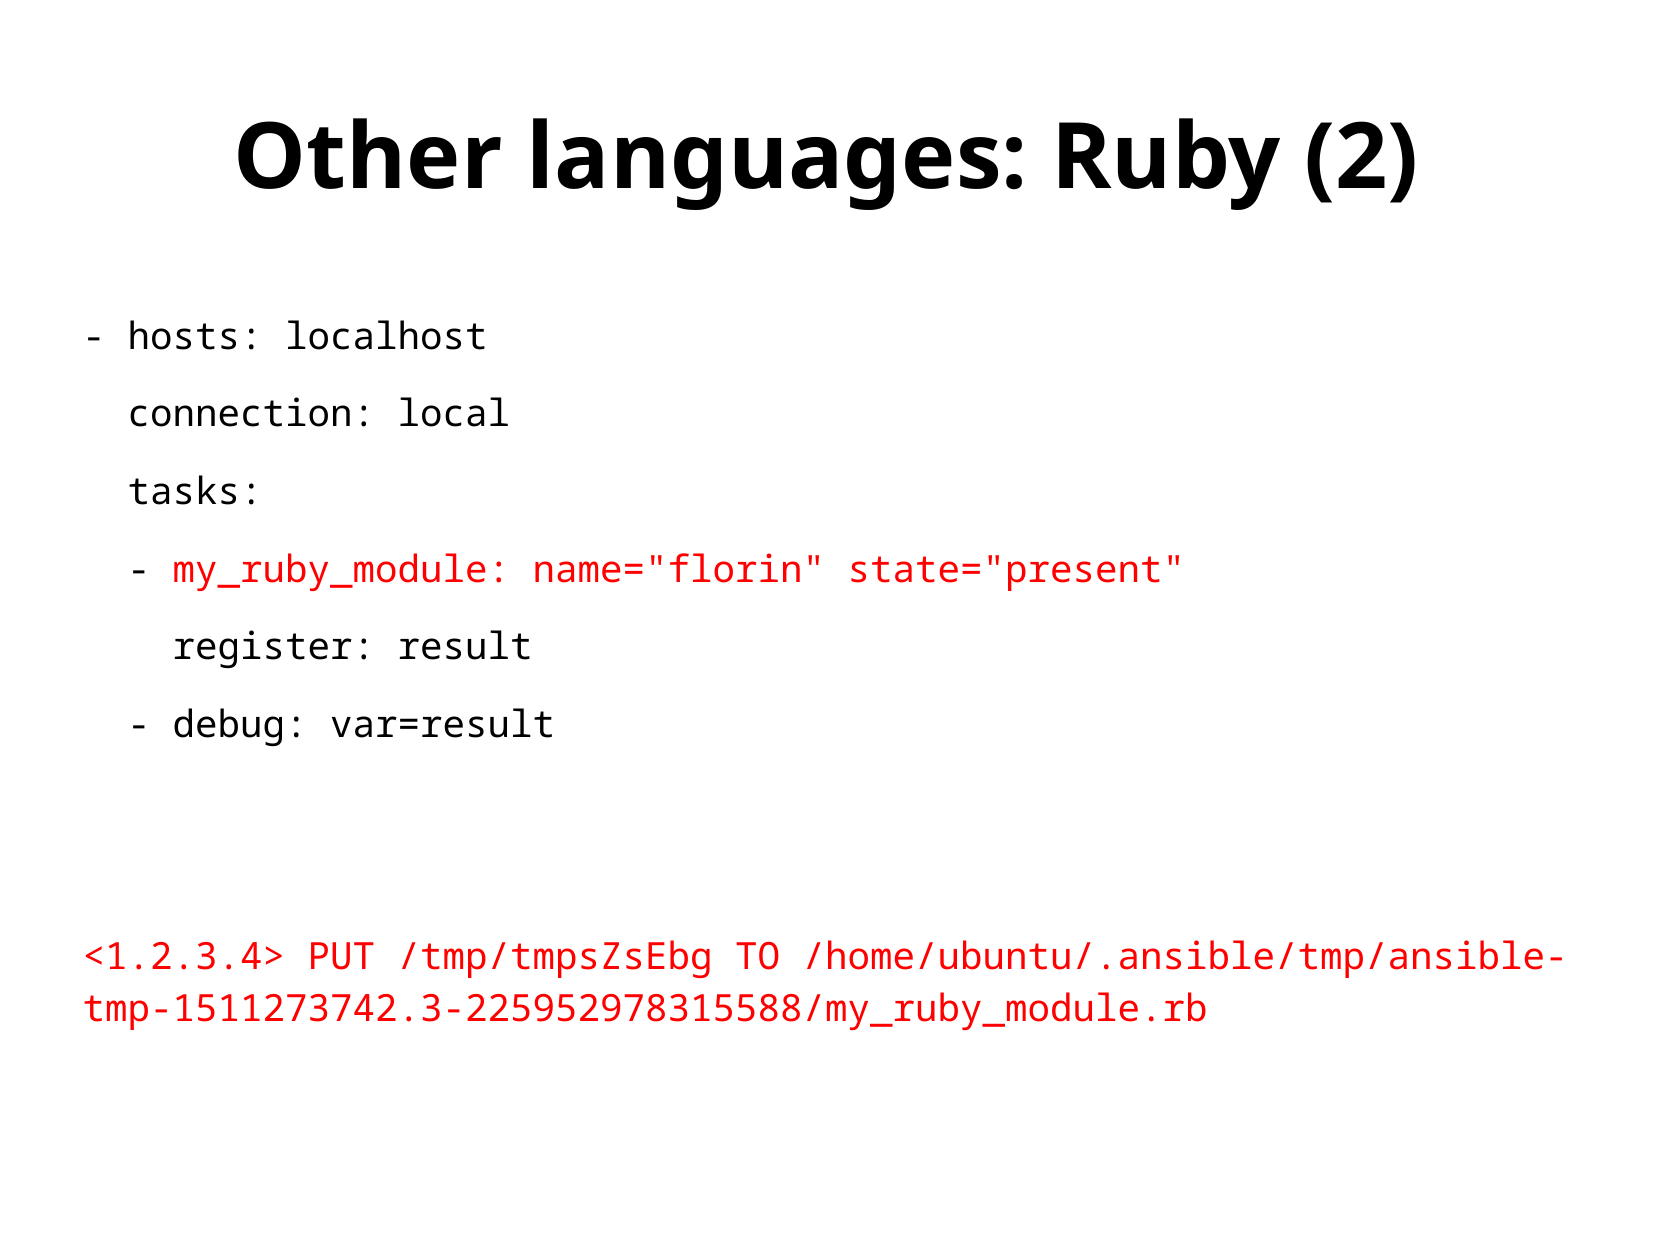

# Other languages: Ruby (2)
- hosts: localhost
 connection: local
 tasks:
 - my_ruby_module: name="florin" state="present"
 register: result
 - debug: var=result
<1.2.3.4> PUT /tmp/tmpsZsEbg TO /home/ubuntu/.ansible/tmp/ansible-tmp-1511273742.3-225952978315588/my_ruby_module.rb